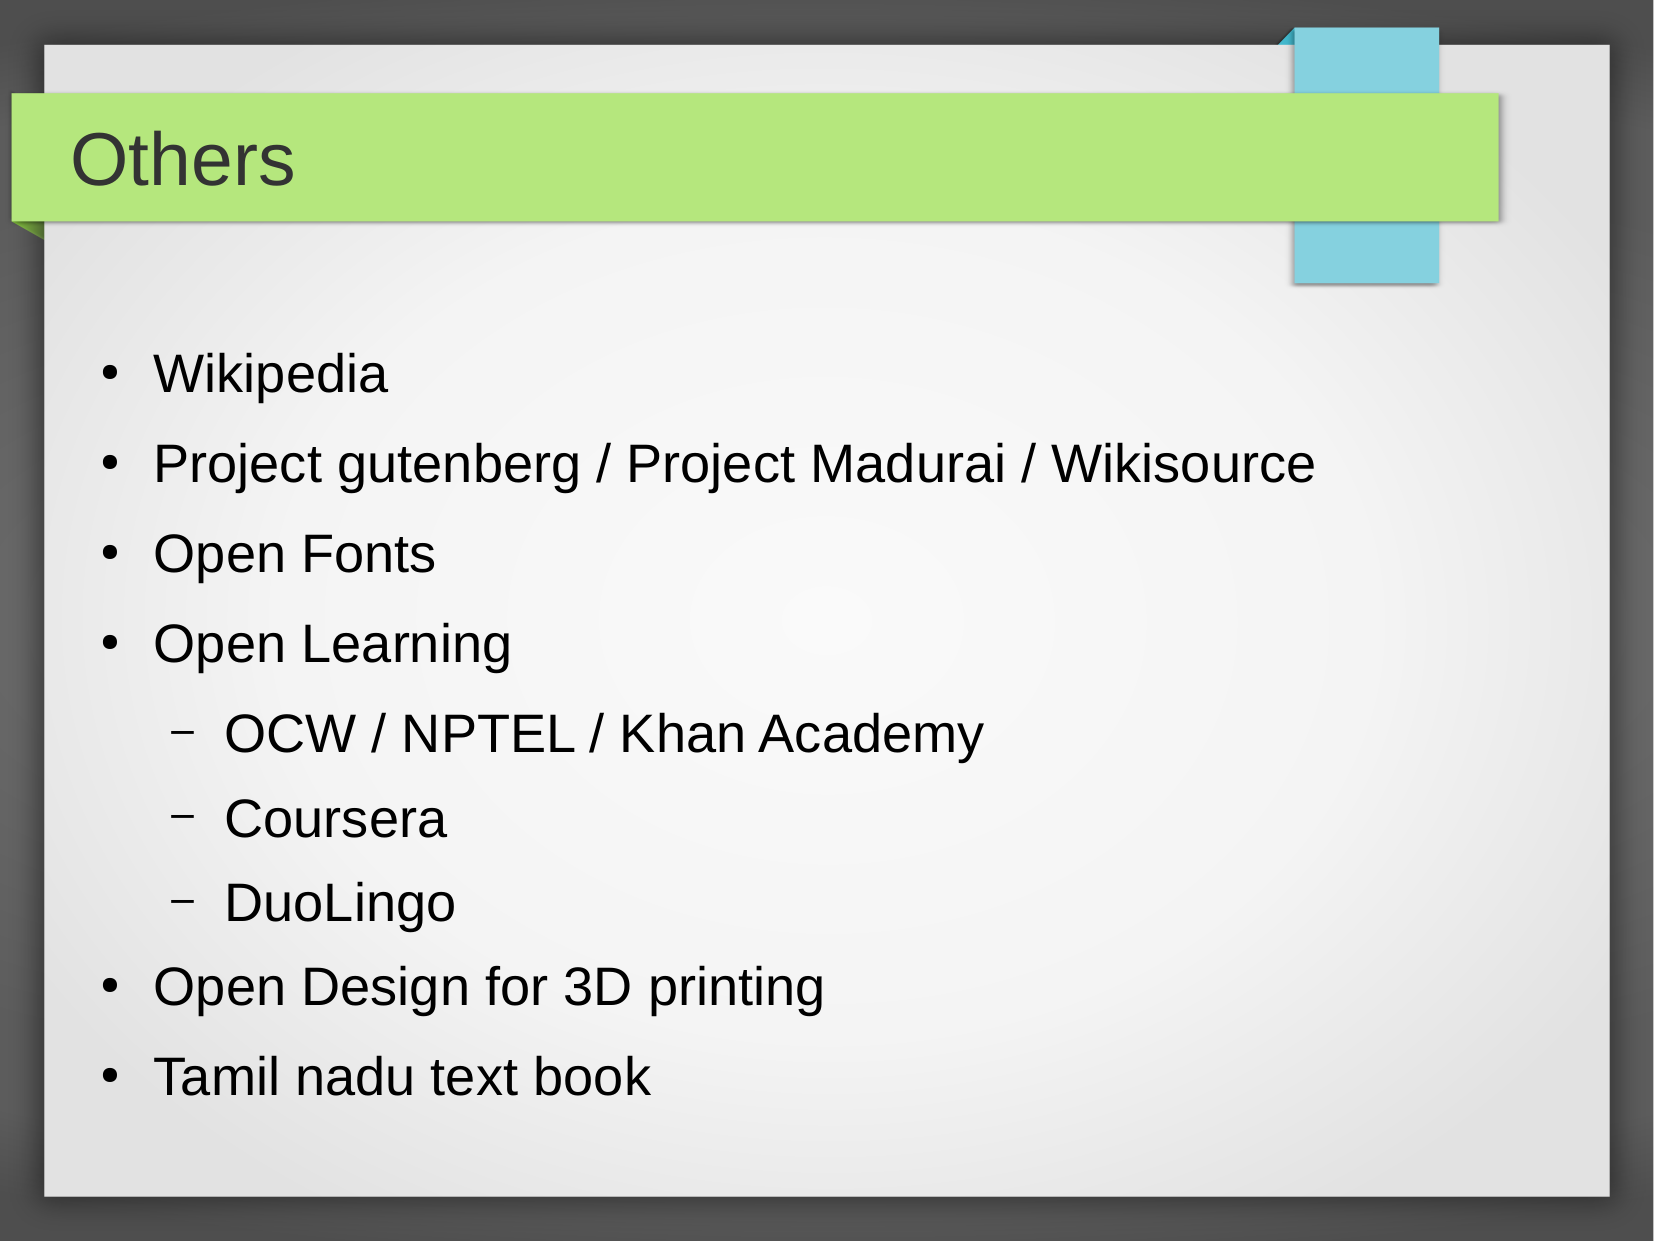

# Others
Wikipedia
Project gutenberg / Project Madurai / Wikisource
Open Fonts
Open Learning
OCW / NPTEL / Khan Academy
Coursera
DuoLingo
Open Design for 3D printing
Tamil nadu text book